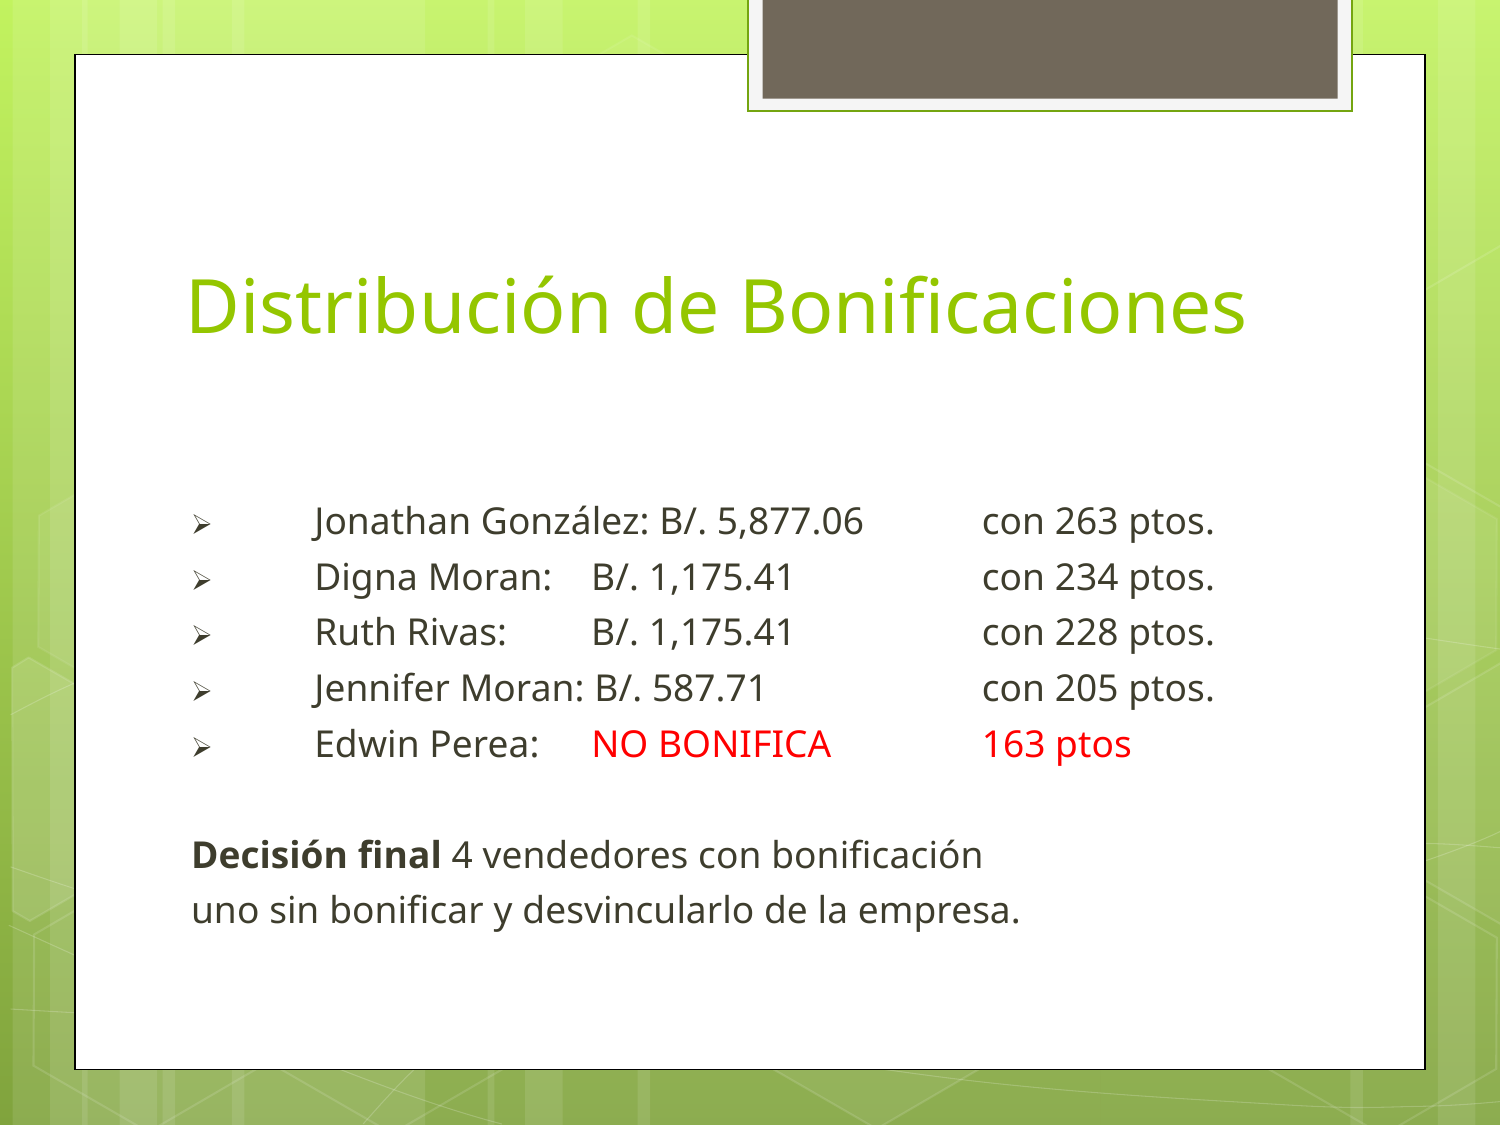

# Distribución de Bonificaciones
	Jonathan González: B/. 5,877.06	con 263 ptos.
	Digna Moran: 		 B/. 1,175.41 		con 234 ptos.
	Ruth Rivas: 			 B/. 1,175.41		con 228 ptos.
	Jennifer Moran: B/. 587.71		con 205 ptos.
	Edwin Perea:		 NO BONIFICA 	163 ptos
Decisión final 4 vendedores con bonificación
uno sin bonificar y desvincularlo de la empresa.